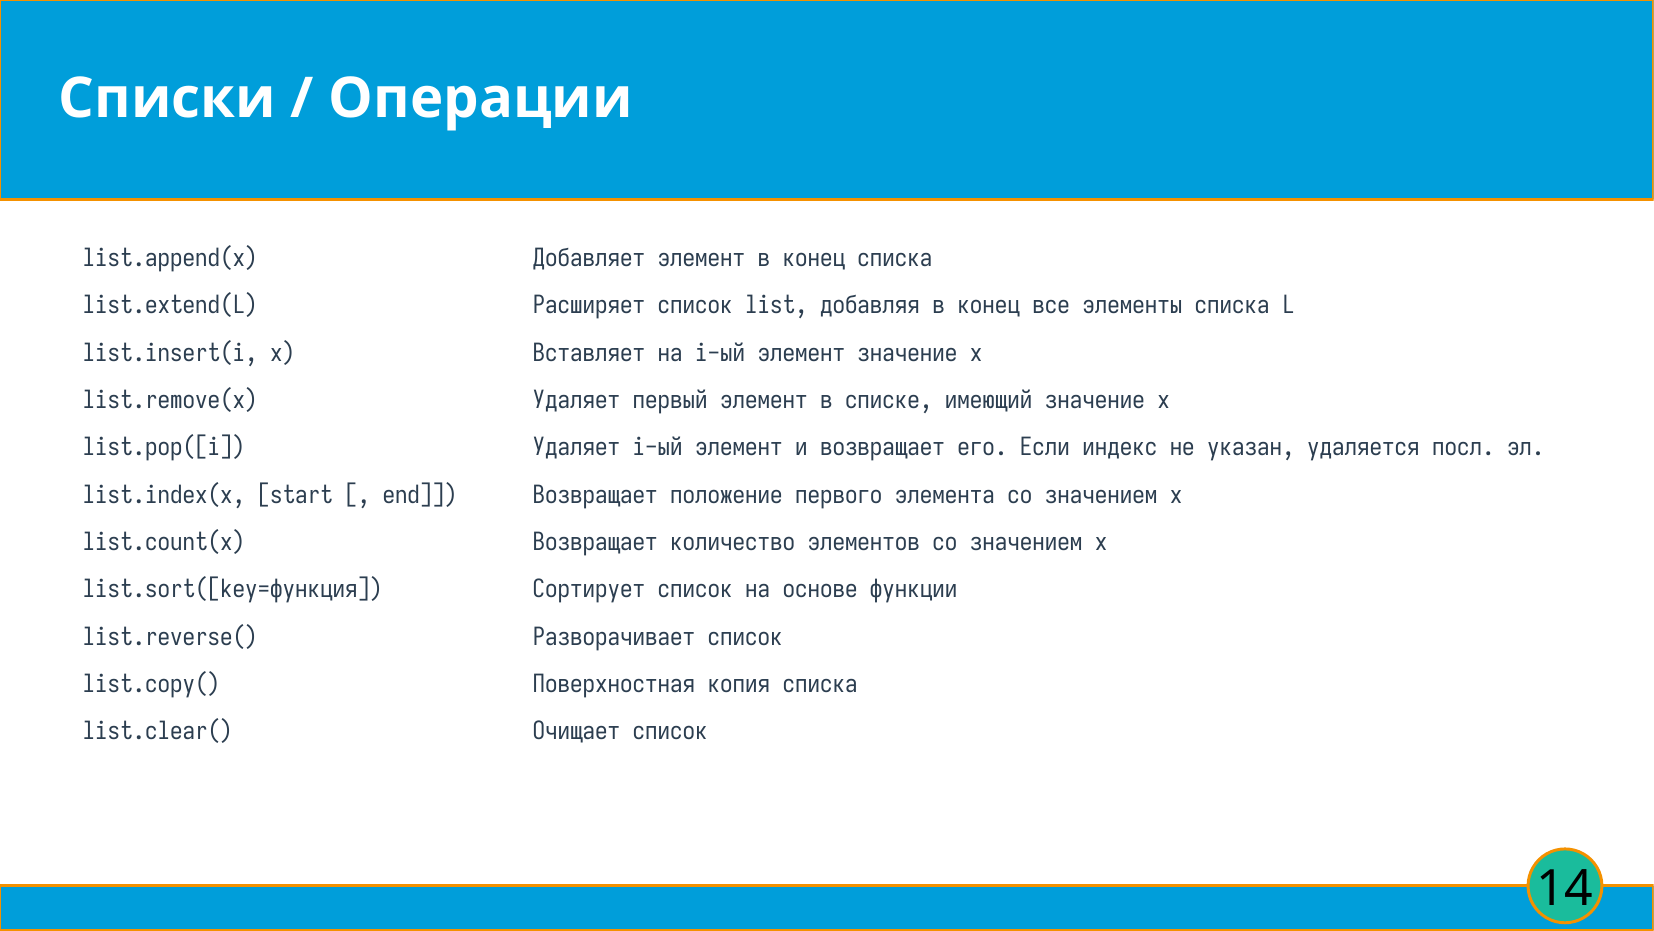

# Списки / Операции
list.append(x)				Добавляет элемент в конец списка
list.extend(L)				Расширяет список list, добавляя в конец все элементы списка L
list.insert(i, x)				Вставляет на i-ый элемент значение x
list.remove(x)				Удаляет первый элемент в списке, имеющий значение x
list.pop([i])				Удаляет i-ый элемент и возвращает его. Если индекс не указан, удаляется посл. эл.
list.index(x, [start [, end]])	Возвращает положение первого элемента со значением x
list.count(x)				Возвращает количество элементов со значением x
list.sort([key=функция])		Сортирует список на основе функции
list.reverse()				Разворачивает список
list.copy()					Поверхностная копия списка
list.clear()				Очищает список